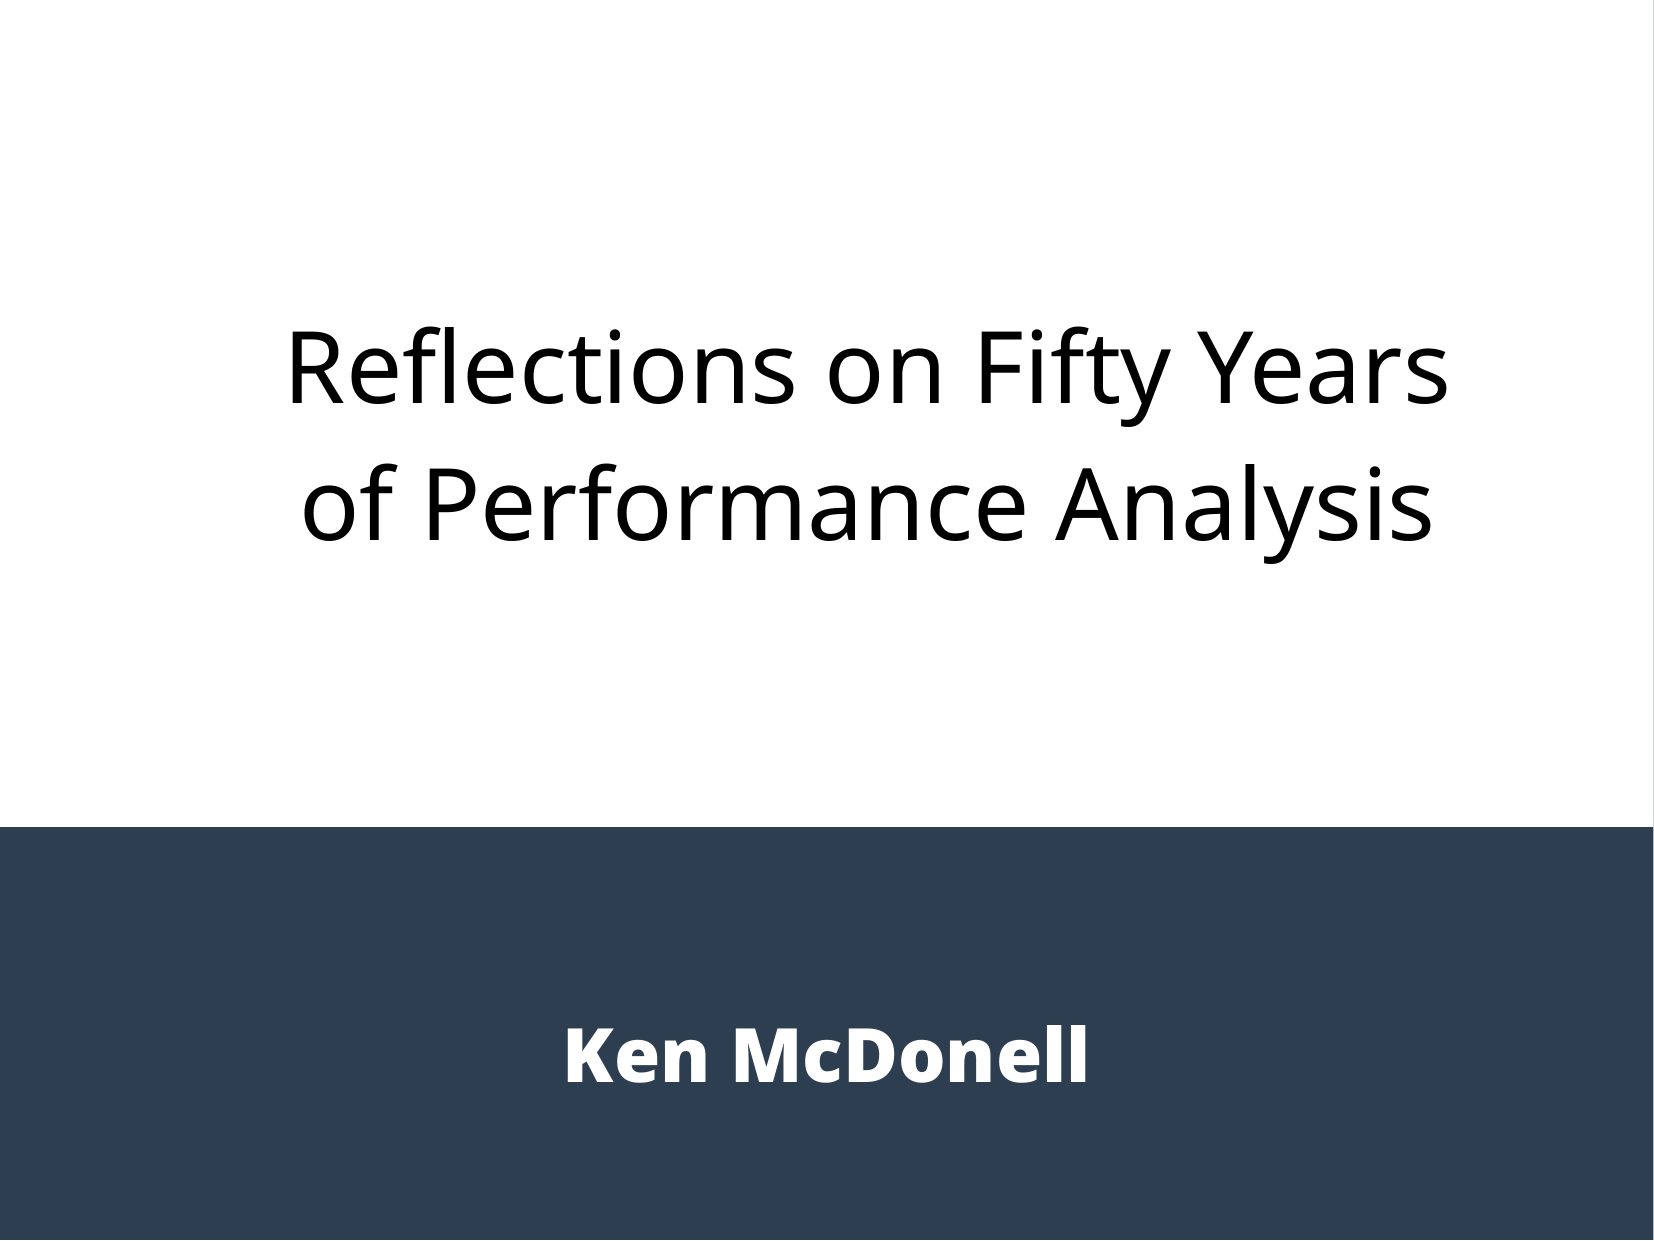

Reflections on Fifty Years of Performance Analysis
# Ken McDonell